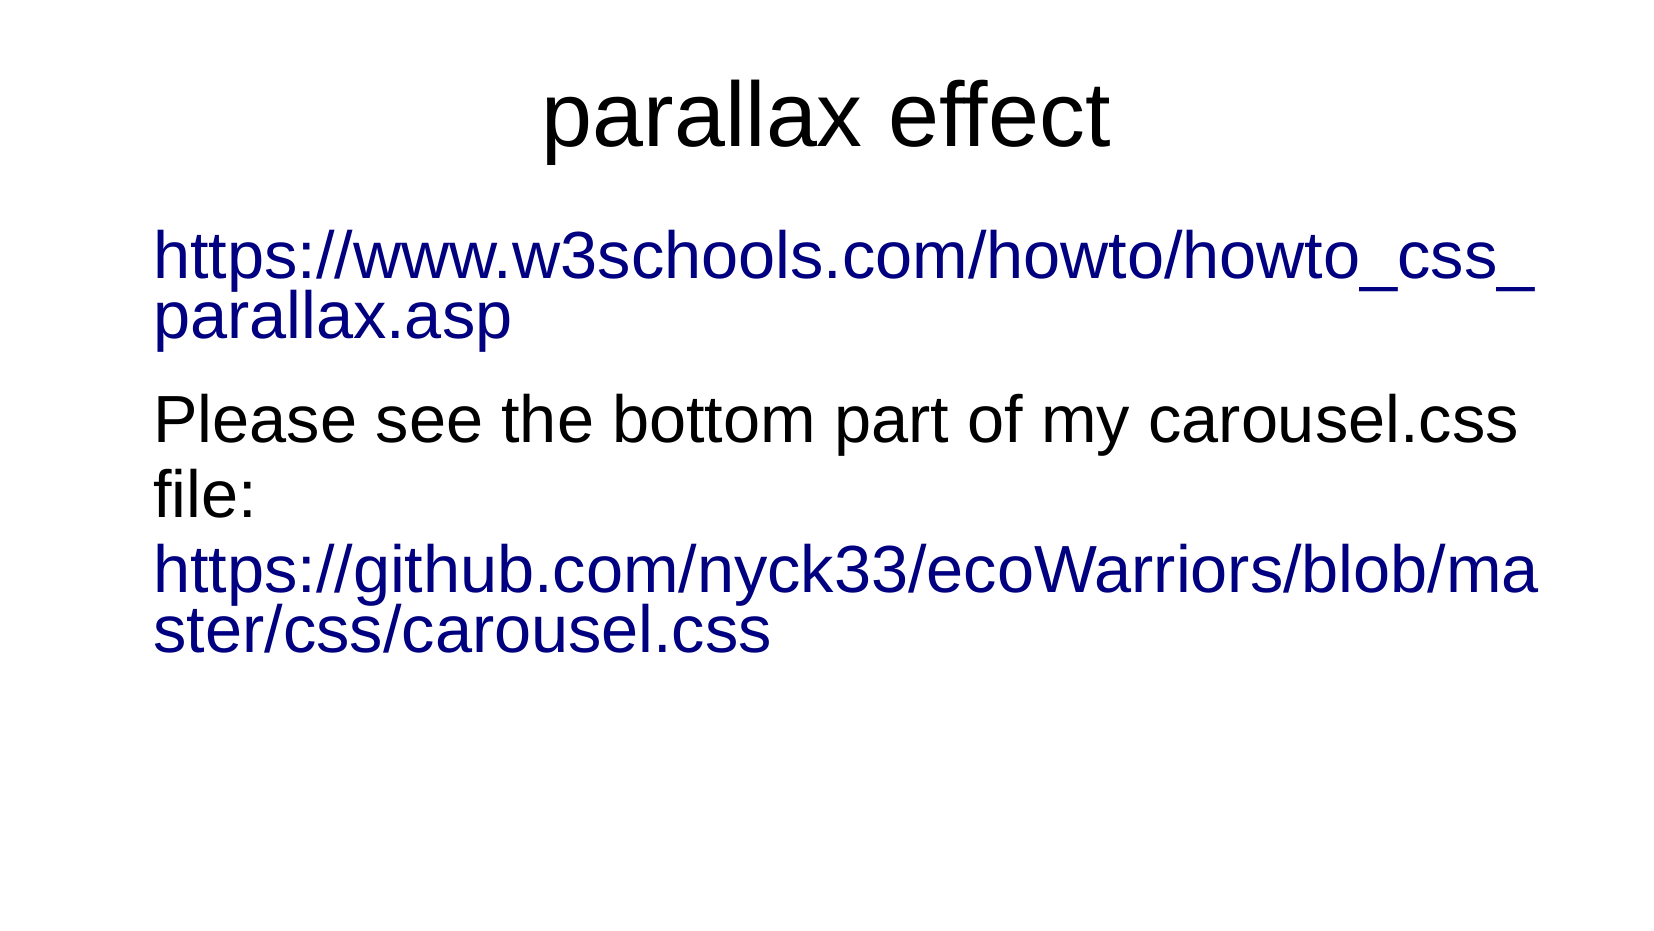

# parallax effect
https://www.w3schools.com/howto/howto_css_parallax.asp
Please see the bottom part of my carousel.css file: https://github.com/nyck33/ecoWarriors/blob/master/css/carousel.css